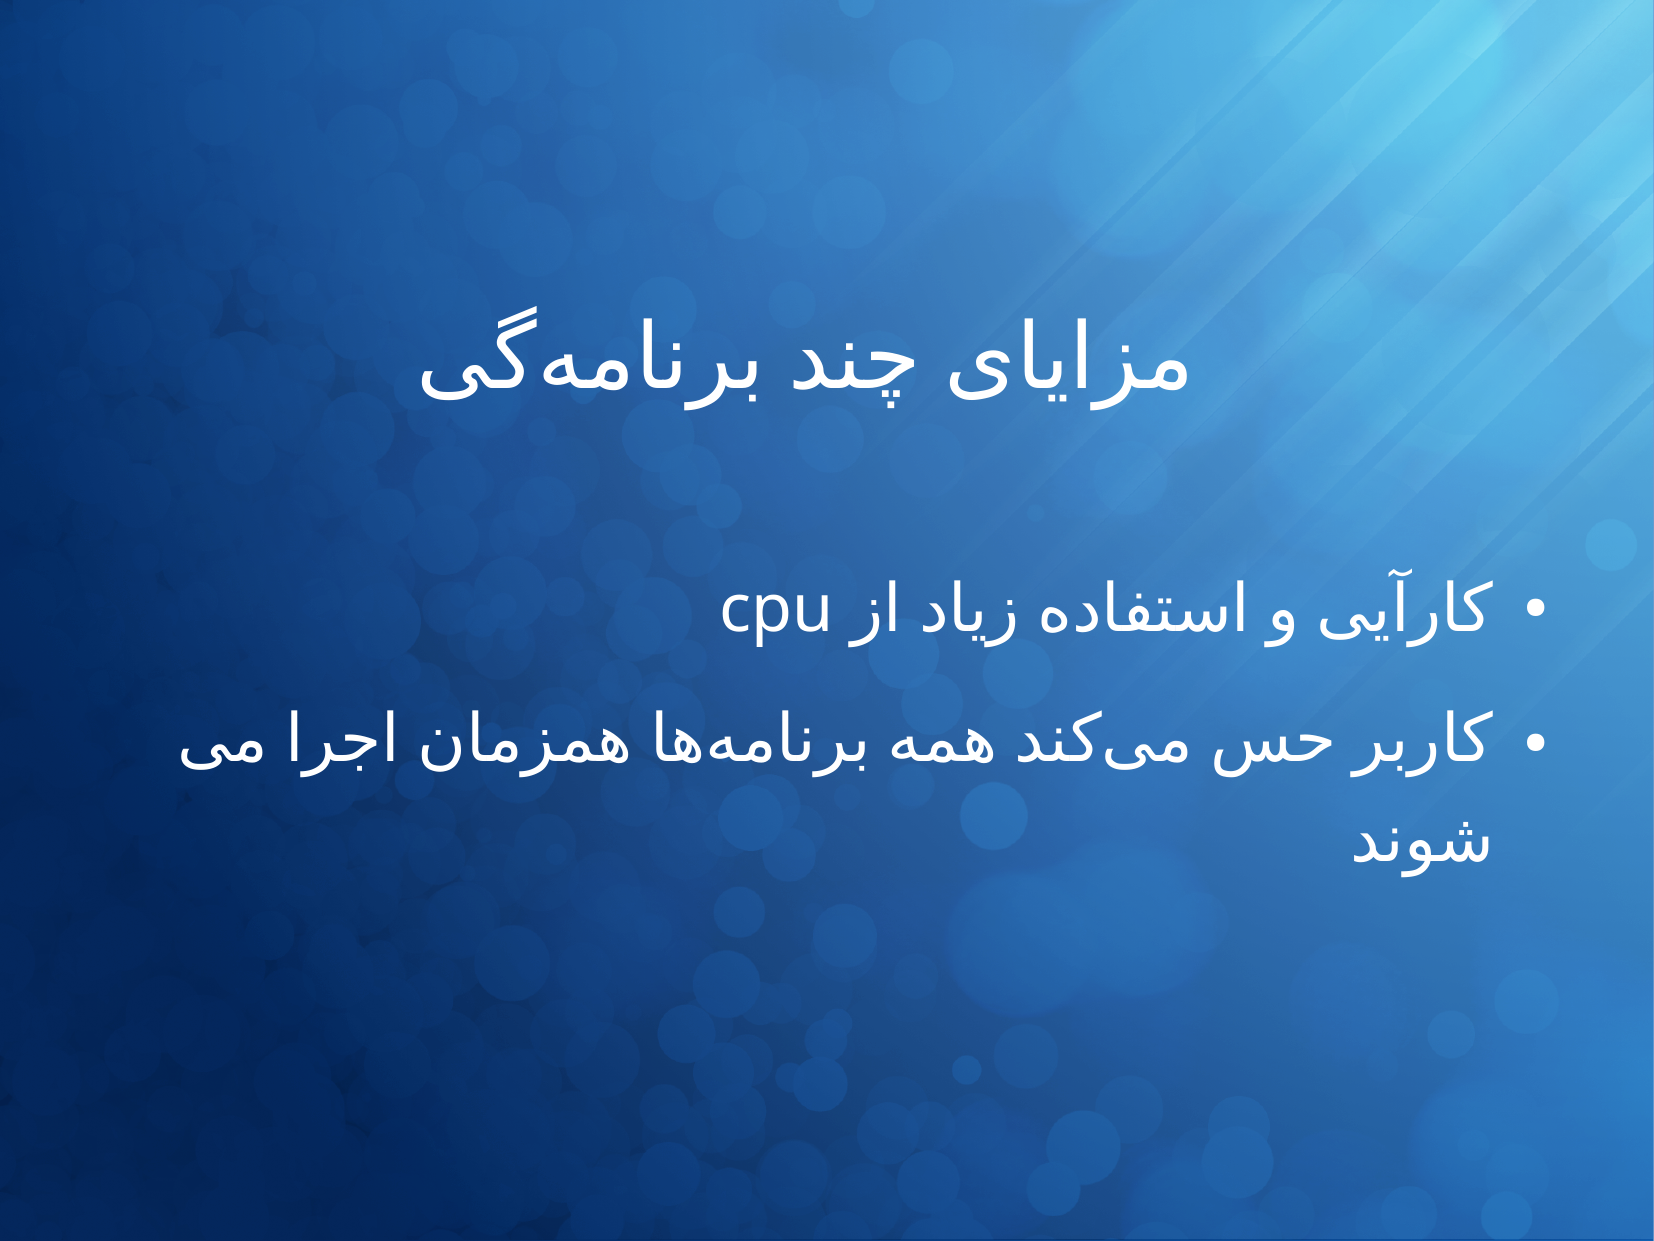

# مزایای چند برنامه‌گی
کارآیی و استفاده زیاد از cpu
کاربر حس می‌کند همه برنامه‌ها همزمان اجرا می شوند